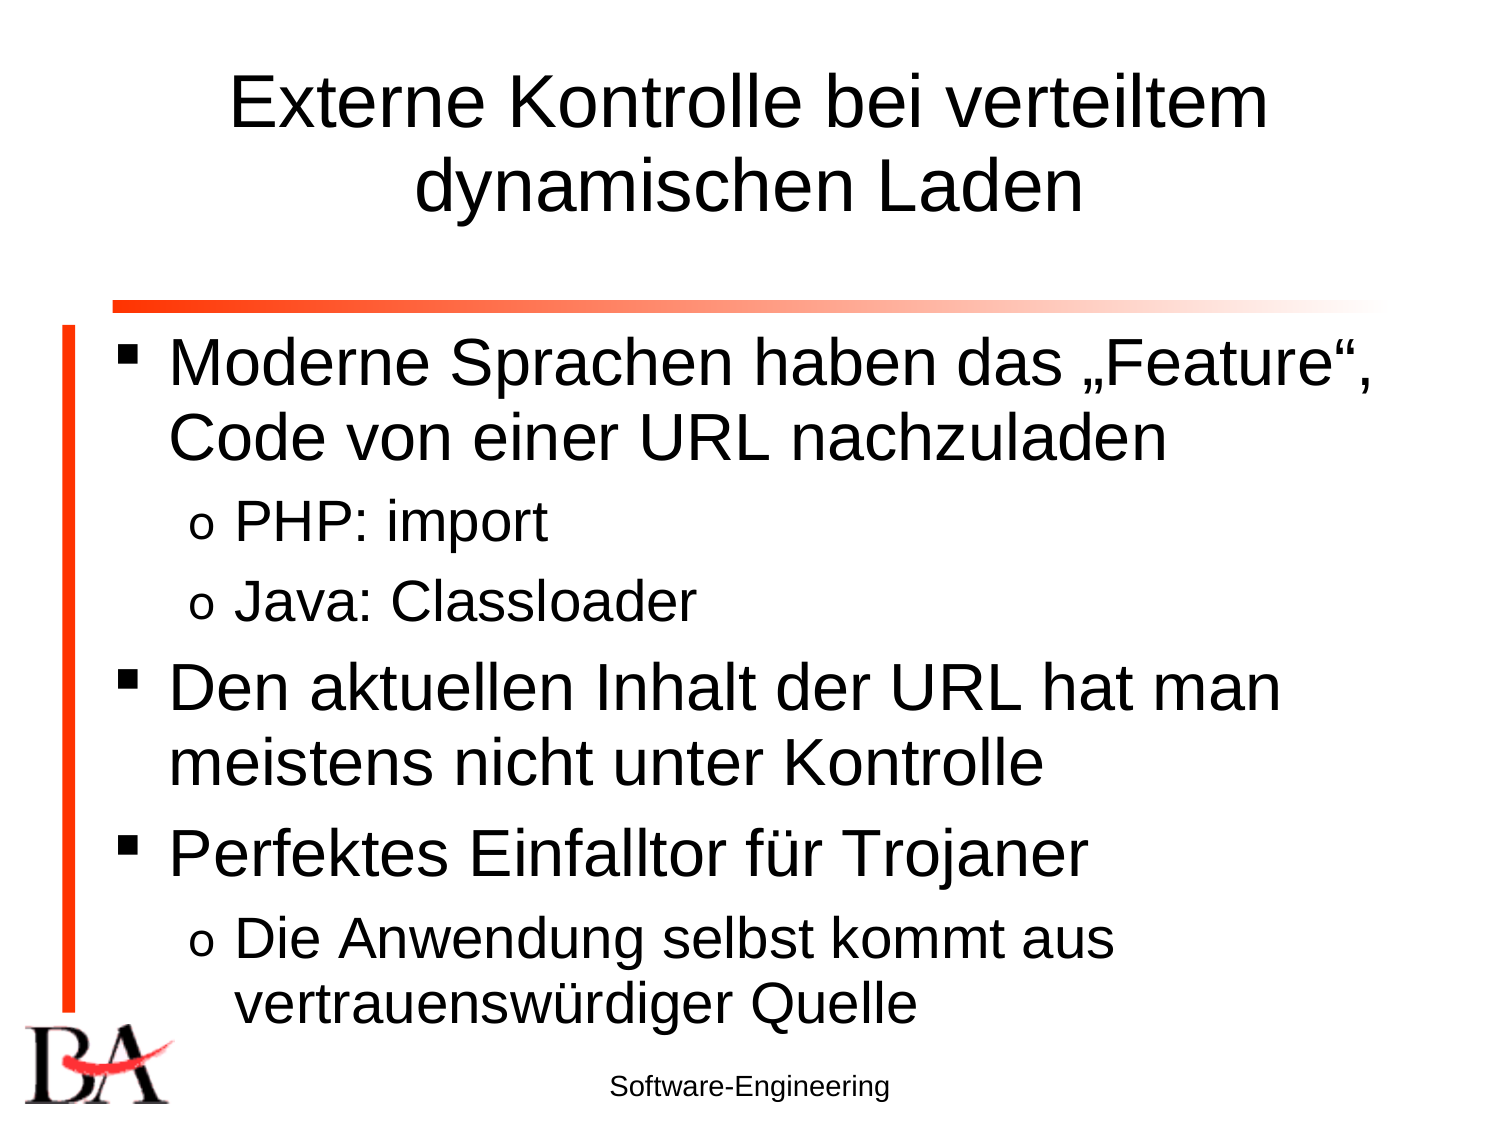

# Externe Kontrolle bei verteiltem dynamischen Laden
Moderne Sprachen haben das „Feature“, Code von einer URL nachzuladen
PHP: import
Java: Classloader
Den aktuellen Inhalt der URL hat man meistens nicht unter Kontrolle
Perfektes Einfalltor für Trojaner
Die Anwendung selbst kommt aus vertrauenswürdiger Quelle